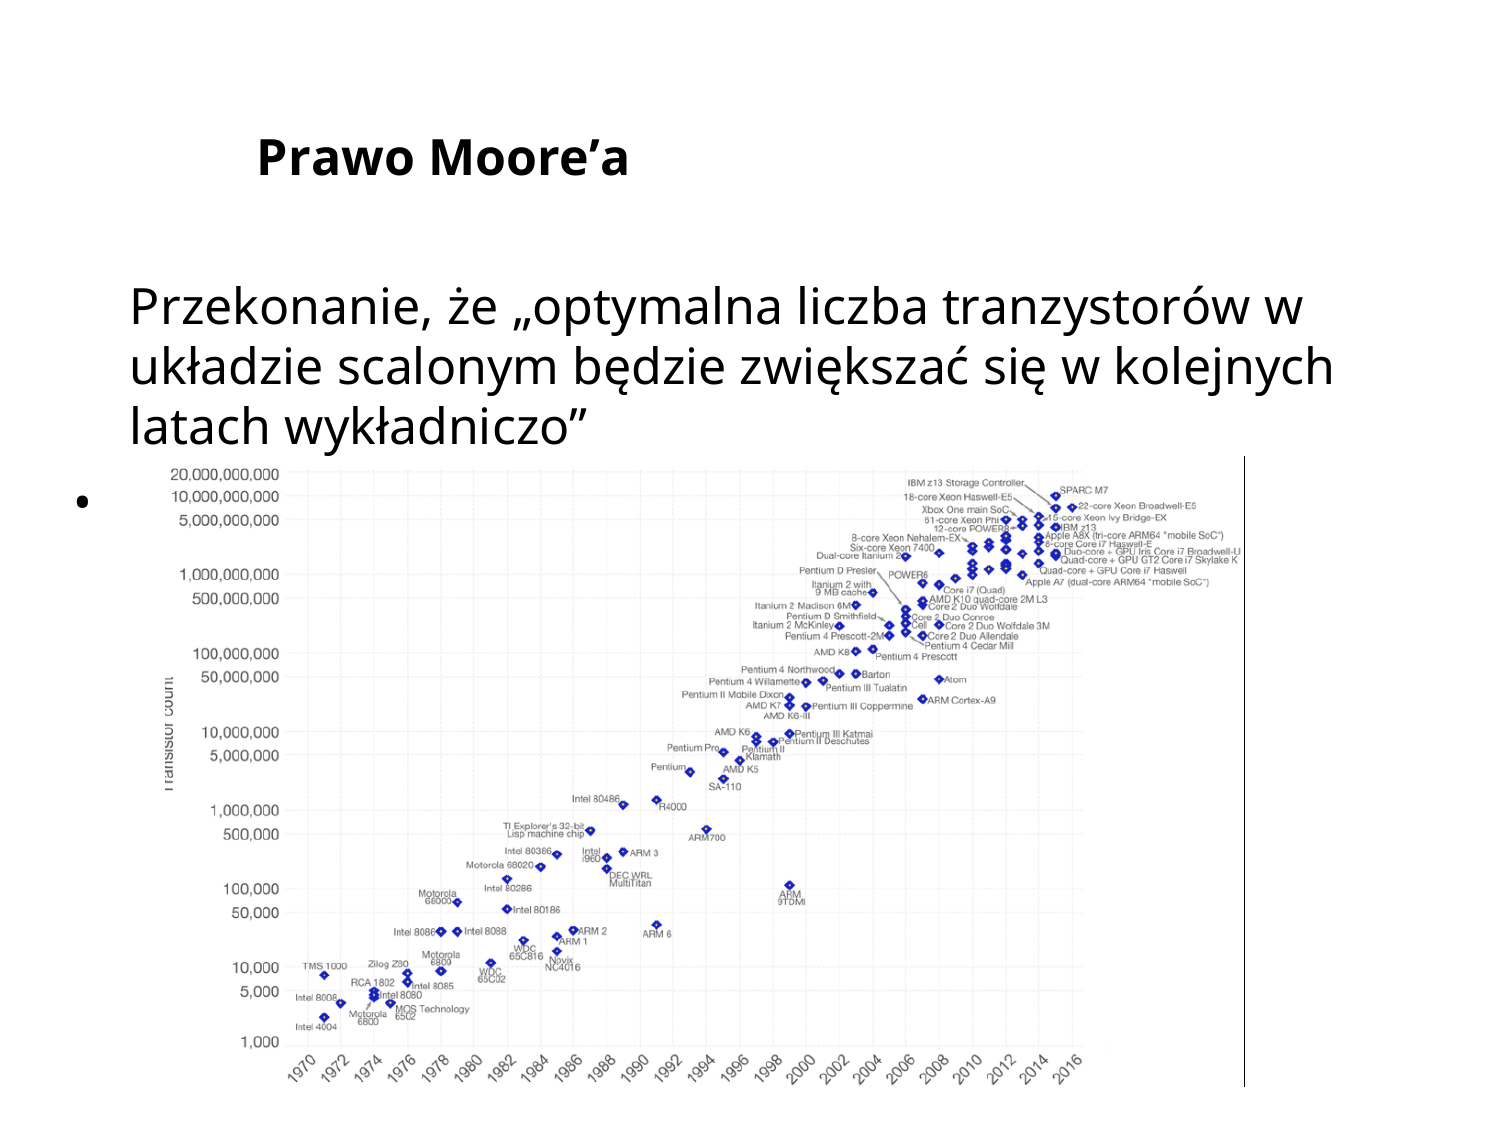

# Prawo Moore’a
Przekonanie, że „optymalna liczba tranzystorów w układzie scalonym będzie zwiększać się w kolejnych latach wykładniczo”